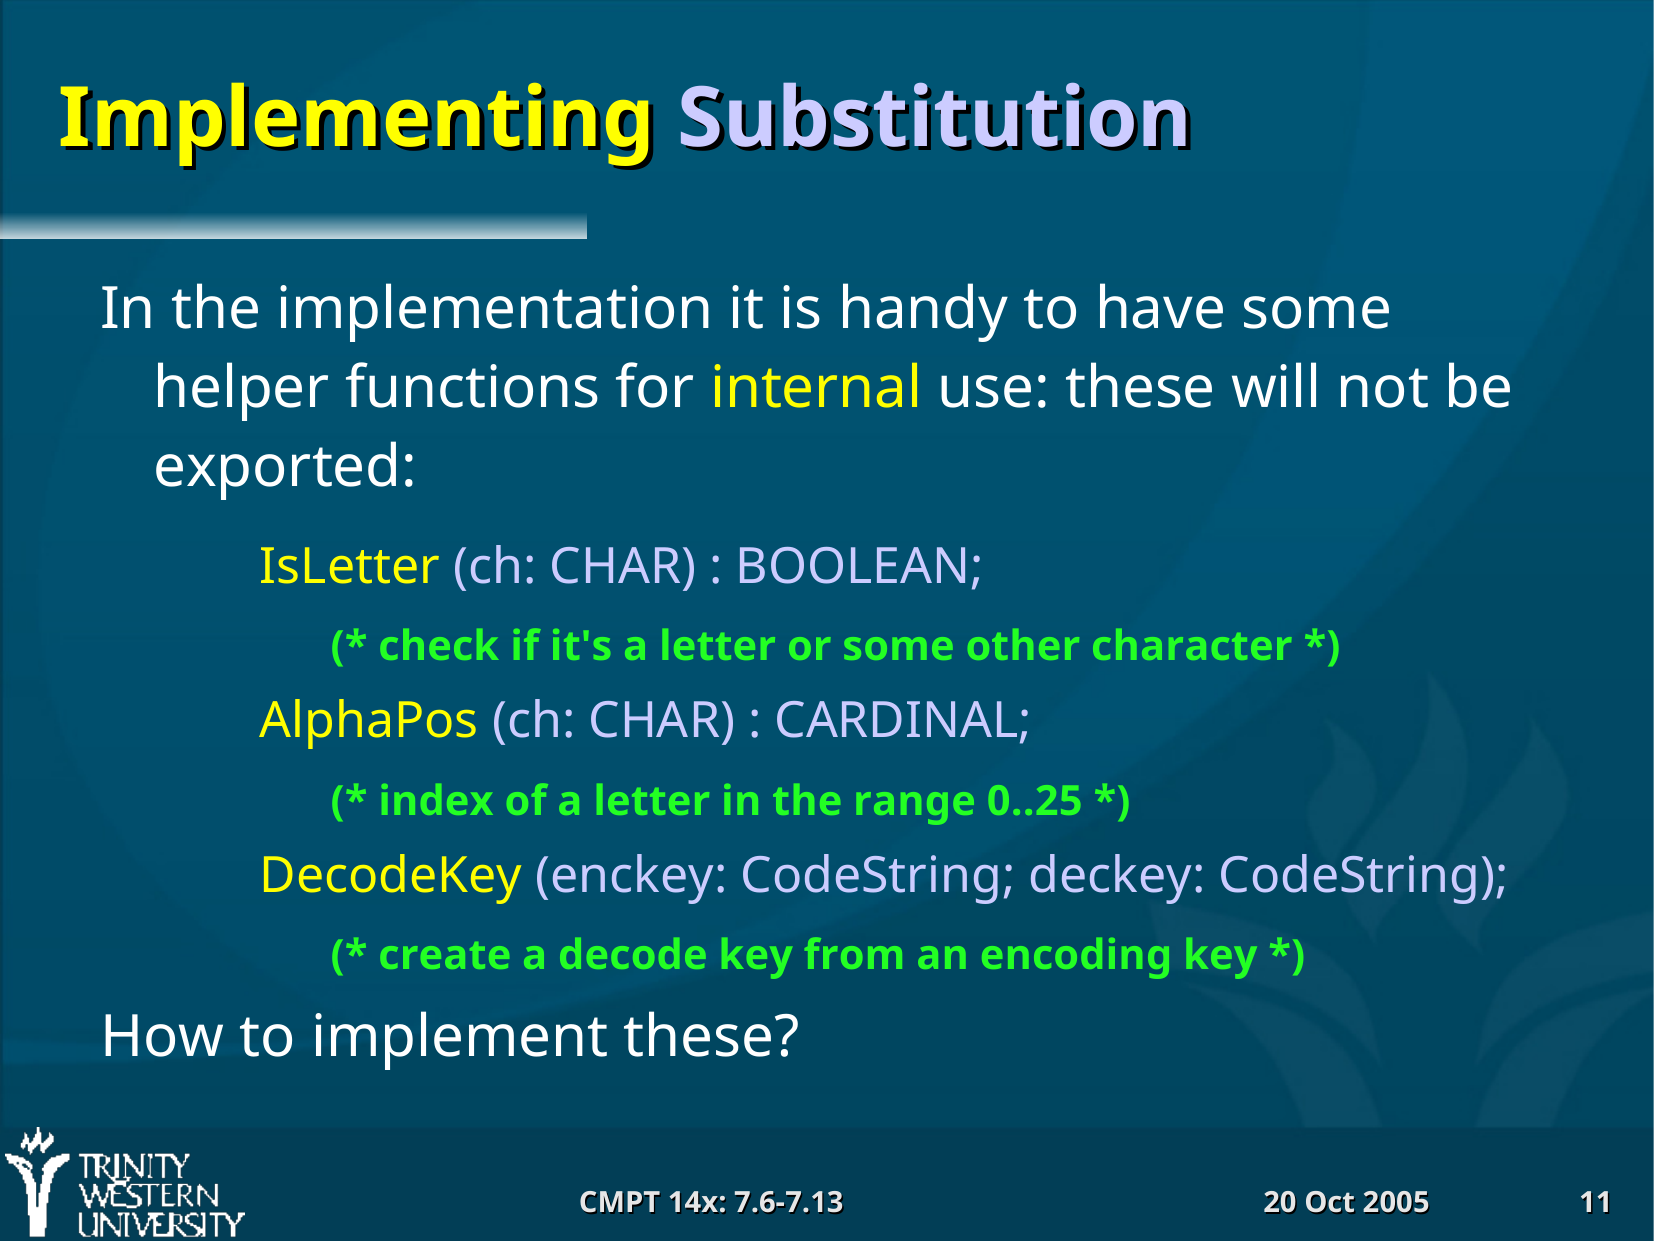

# Implementing Substitution
In the implementation it is handy to have some helper functions for internal use: these will not be exported:
IsLetter (ch: CHAR) : BOOLEAN;
(* check if it's a letter or some other character *)
AlphaPos (ch: CHAR) : CARDINAL;
(* index of a letter in the range 0..25 *)
DecodeKey (enckey: CodeString; deckey: CodeString);
(* create a decode key from an encoding key *)
How to implement these?
CMPT 14x: 7.6-7.13
20 Oct 2005
11